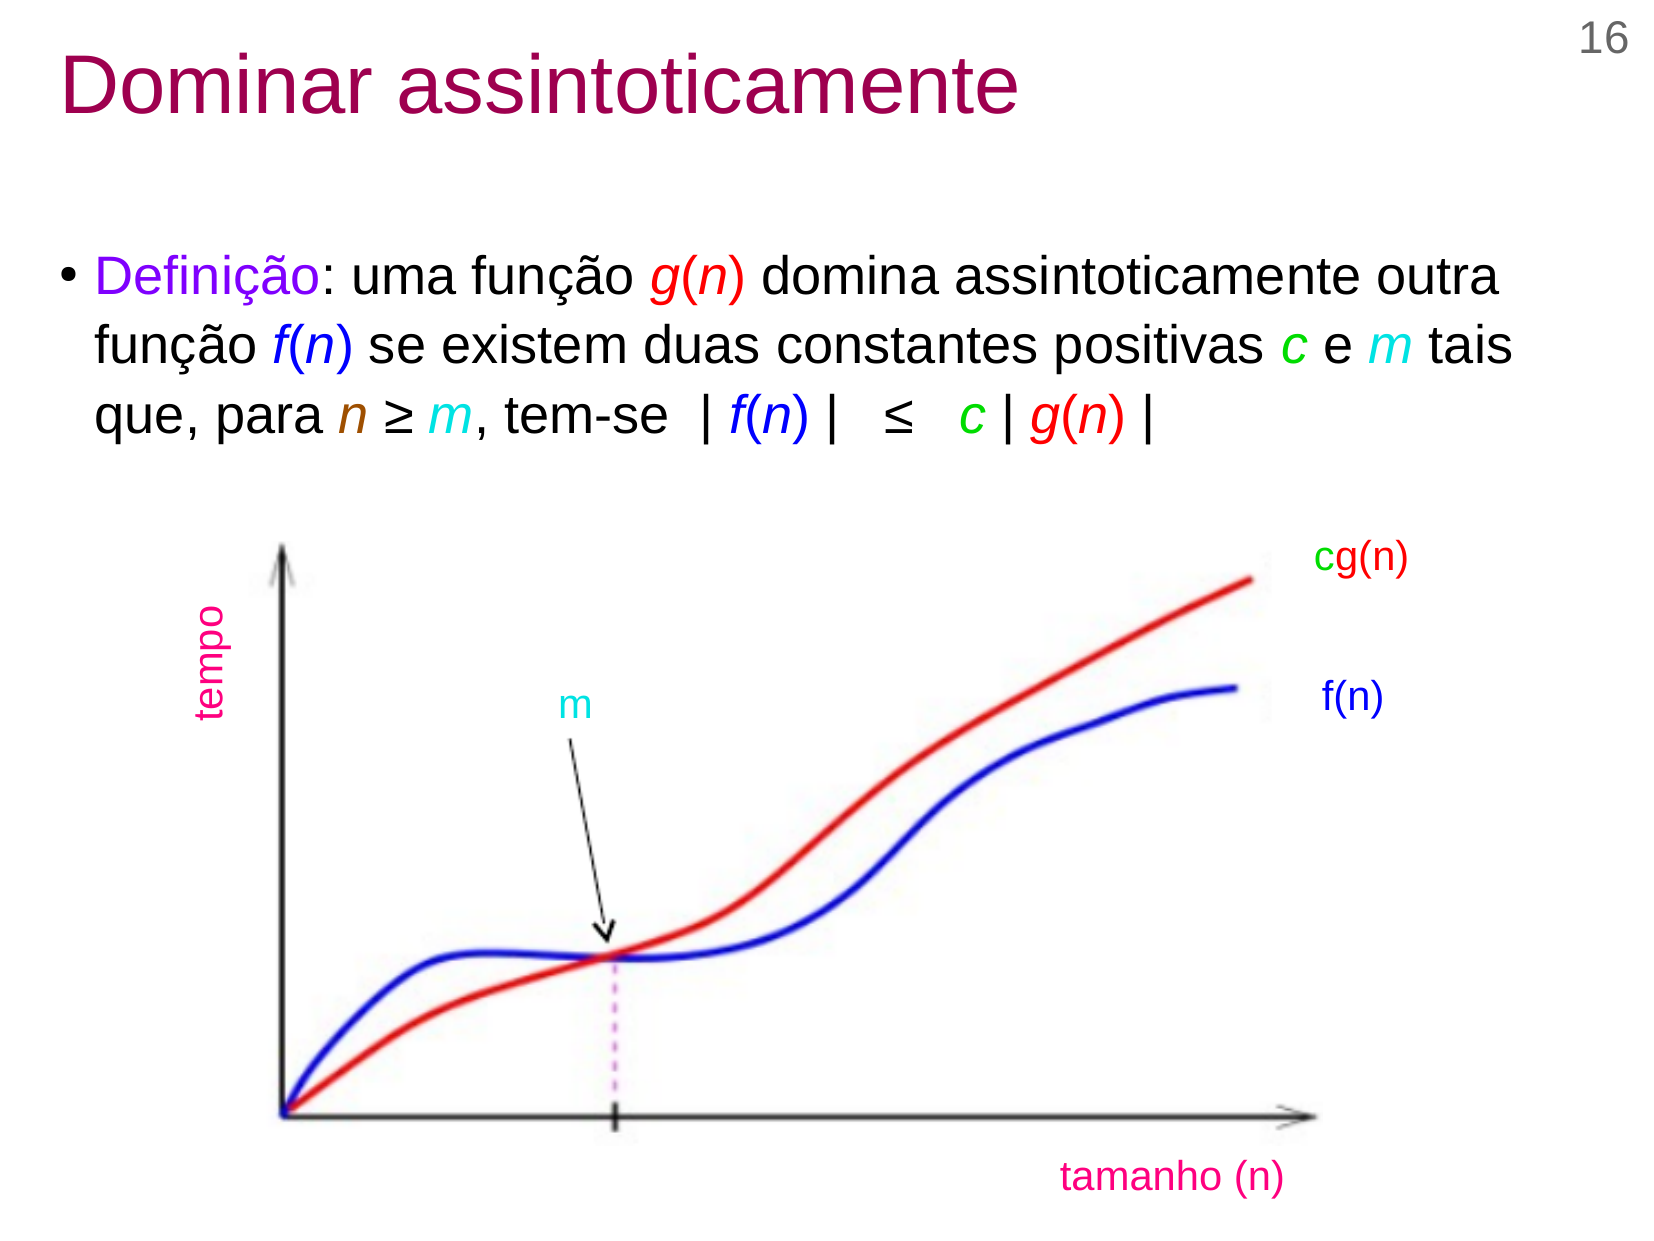

16
# Dominar assintoticamente
Definição: uma função g(n) domina assintoticamente outra função f(n) se existem duas constantes positivas c e m tais que, para n ≥ m, tem-se | f(n) | ≤ c | g(n) |
cg(n)
tempo
f(n)
m
tamanho (n)